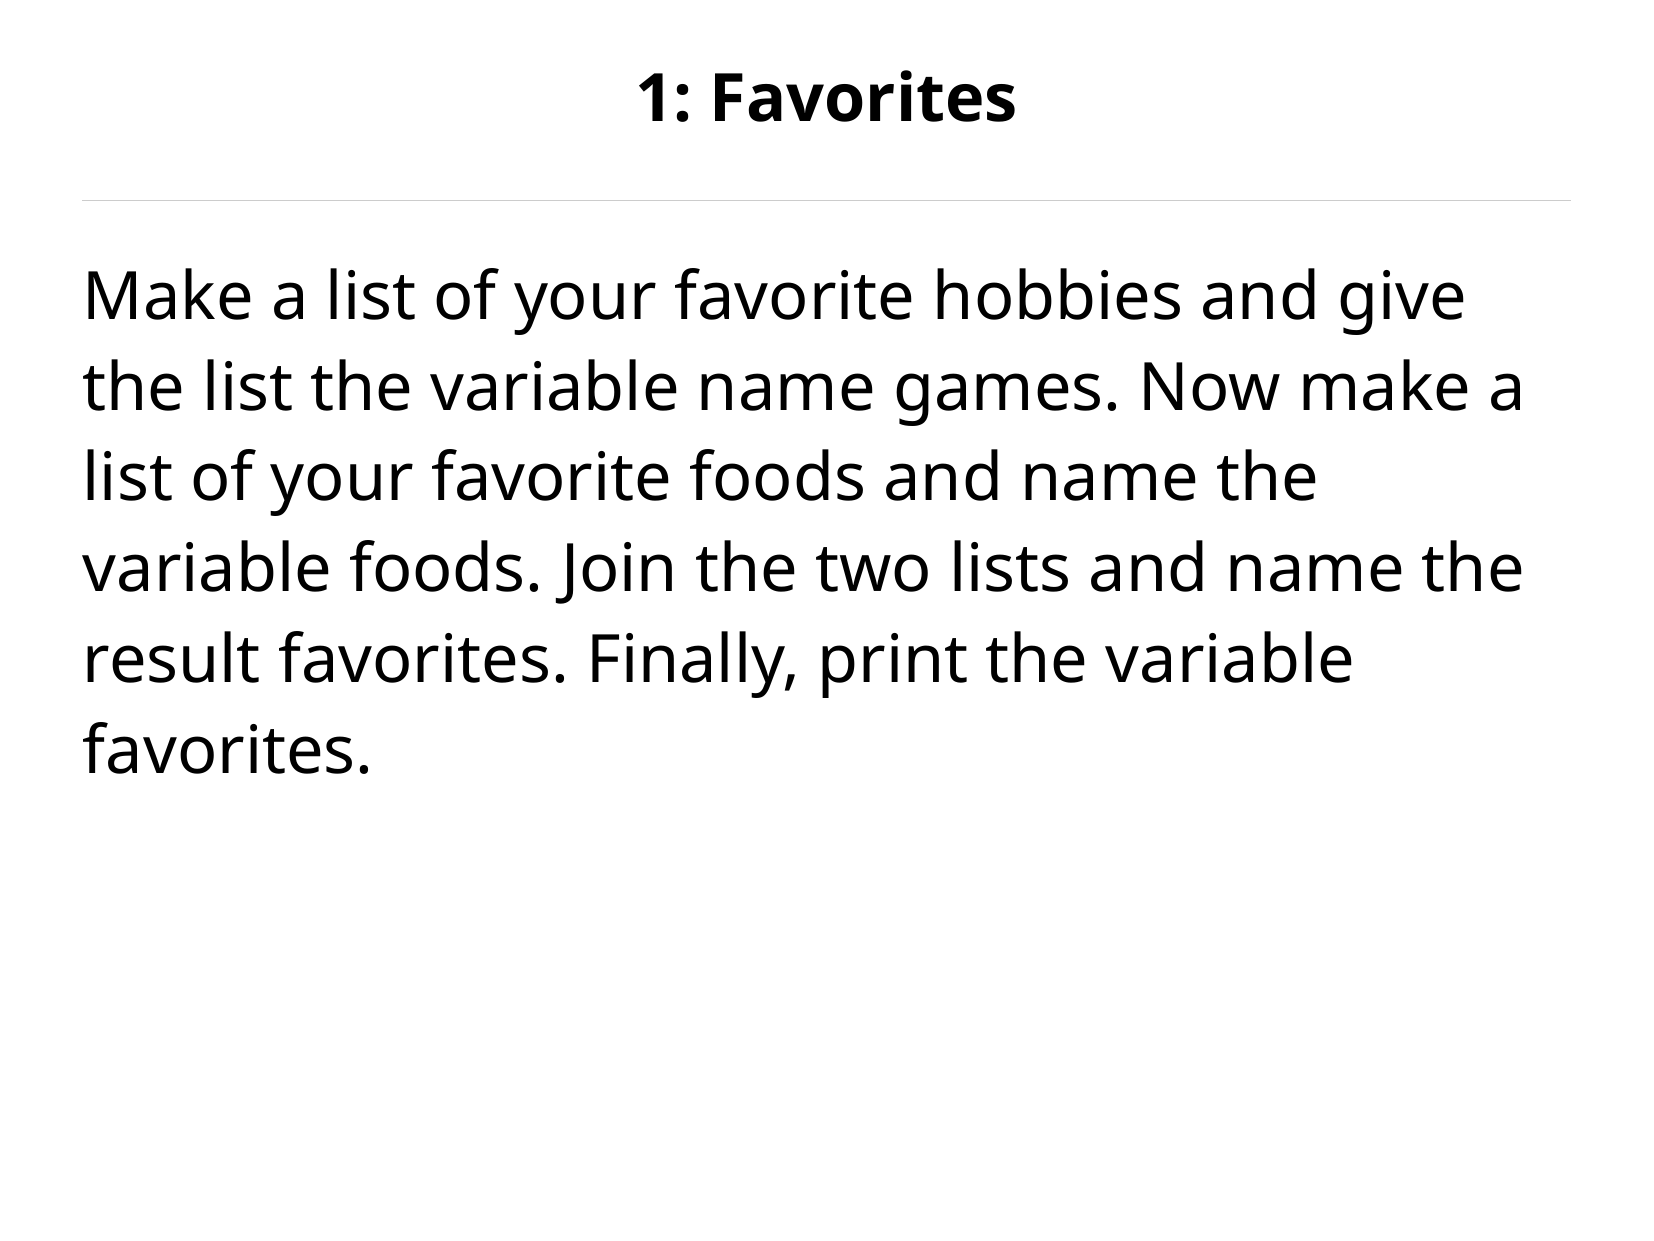

# 1: Favorites
Make a list of your favorite hobbies and give the list the variable name games. Now make a list of your favorite foods and name the variable foods. Join the two lists and name the result favorites. Finally, print the variable favorites.